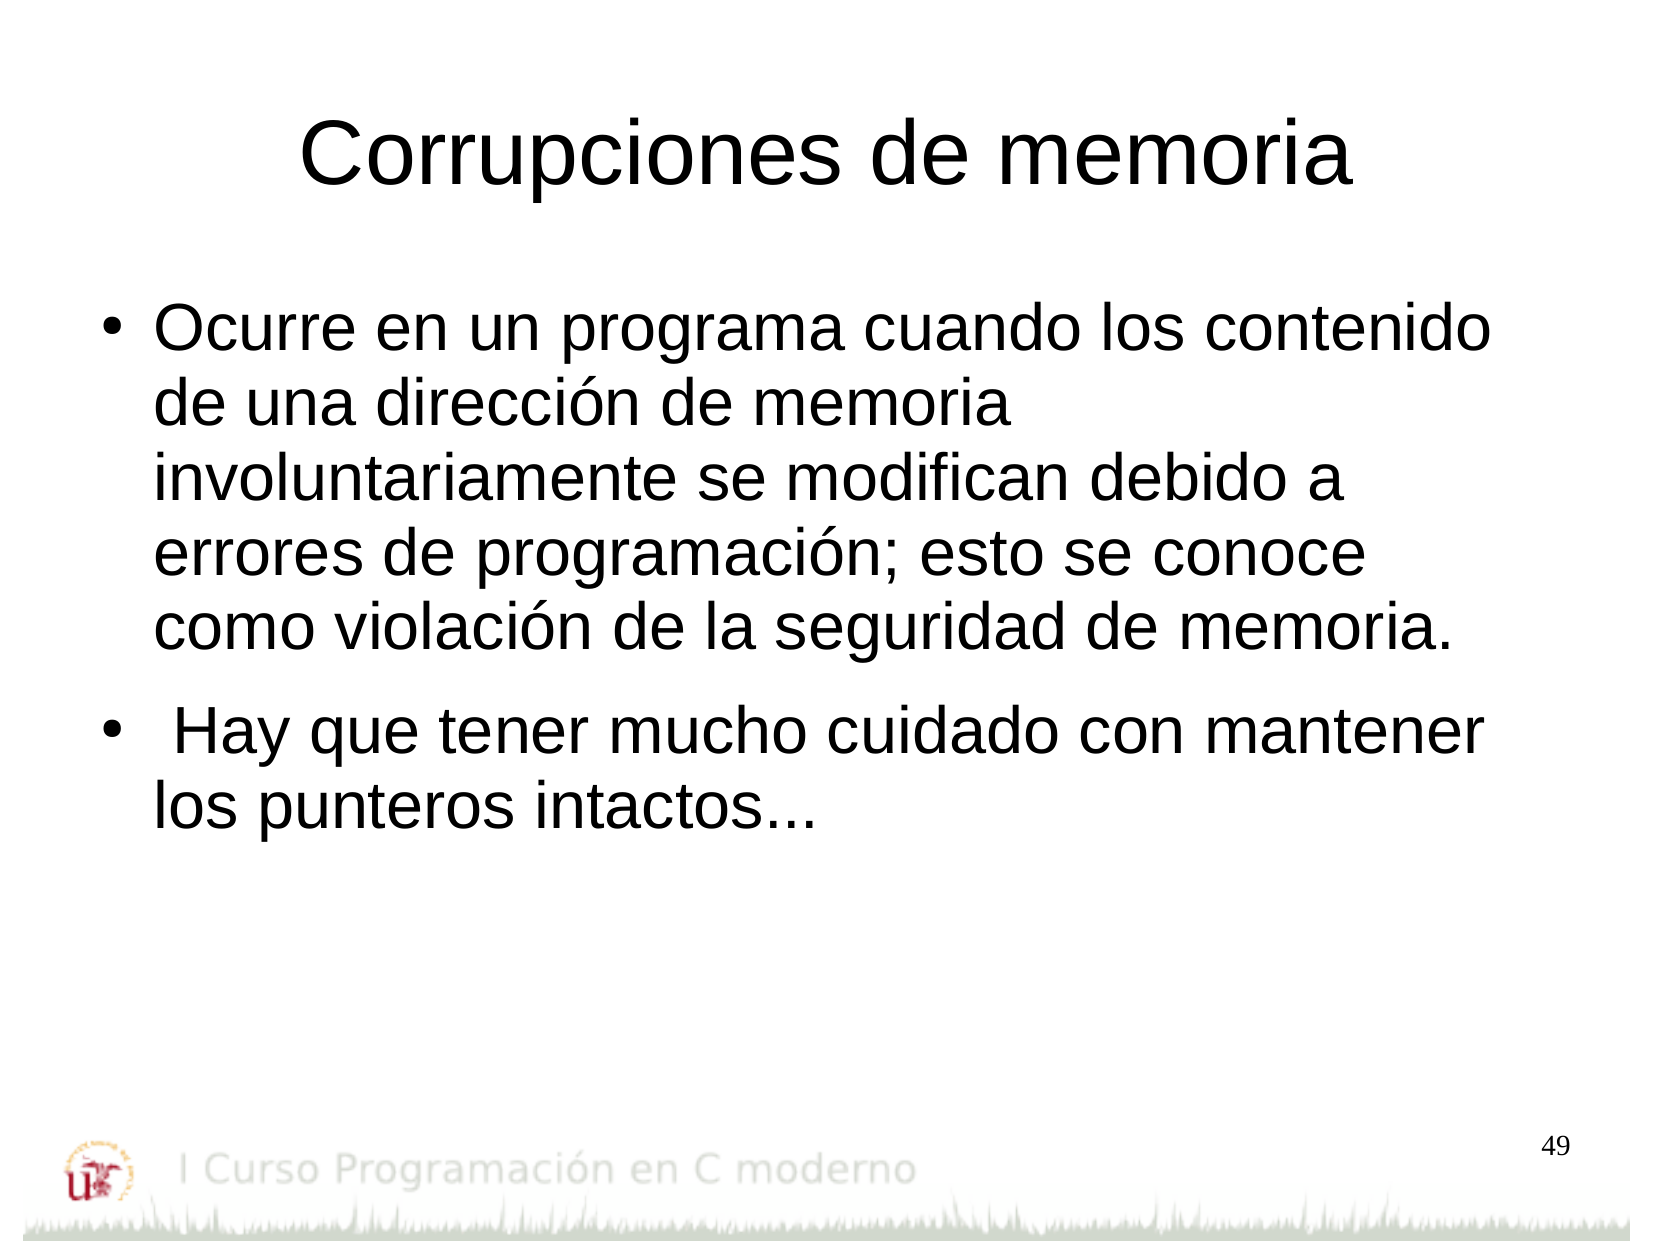

# Corrupciones de memoria
Ocurre en un programa cuando los contenido de una dirección de memoria involuntariamente se modifican debido a errores de programación; esto se conoce como violación de la seguridad de memoria.
 Hay que tener mucho cuidado con mantener los punteros intactos...
49